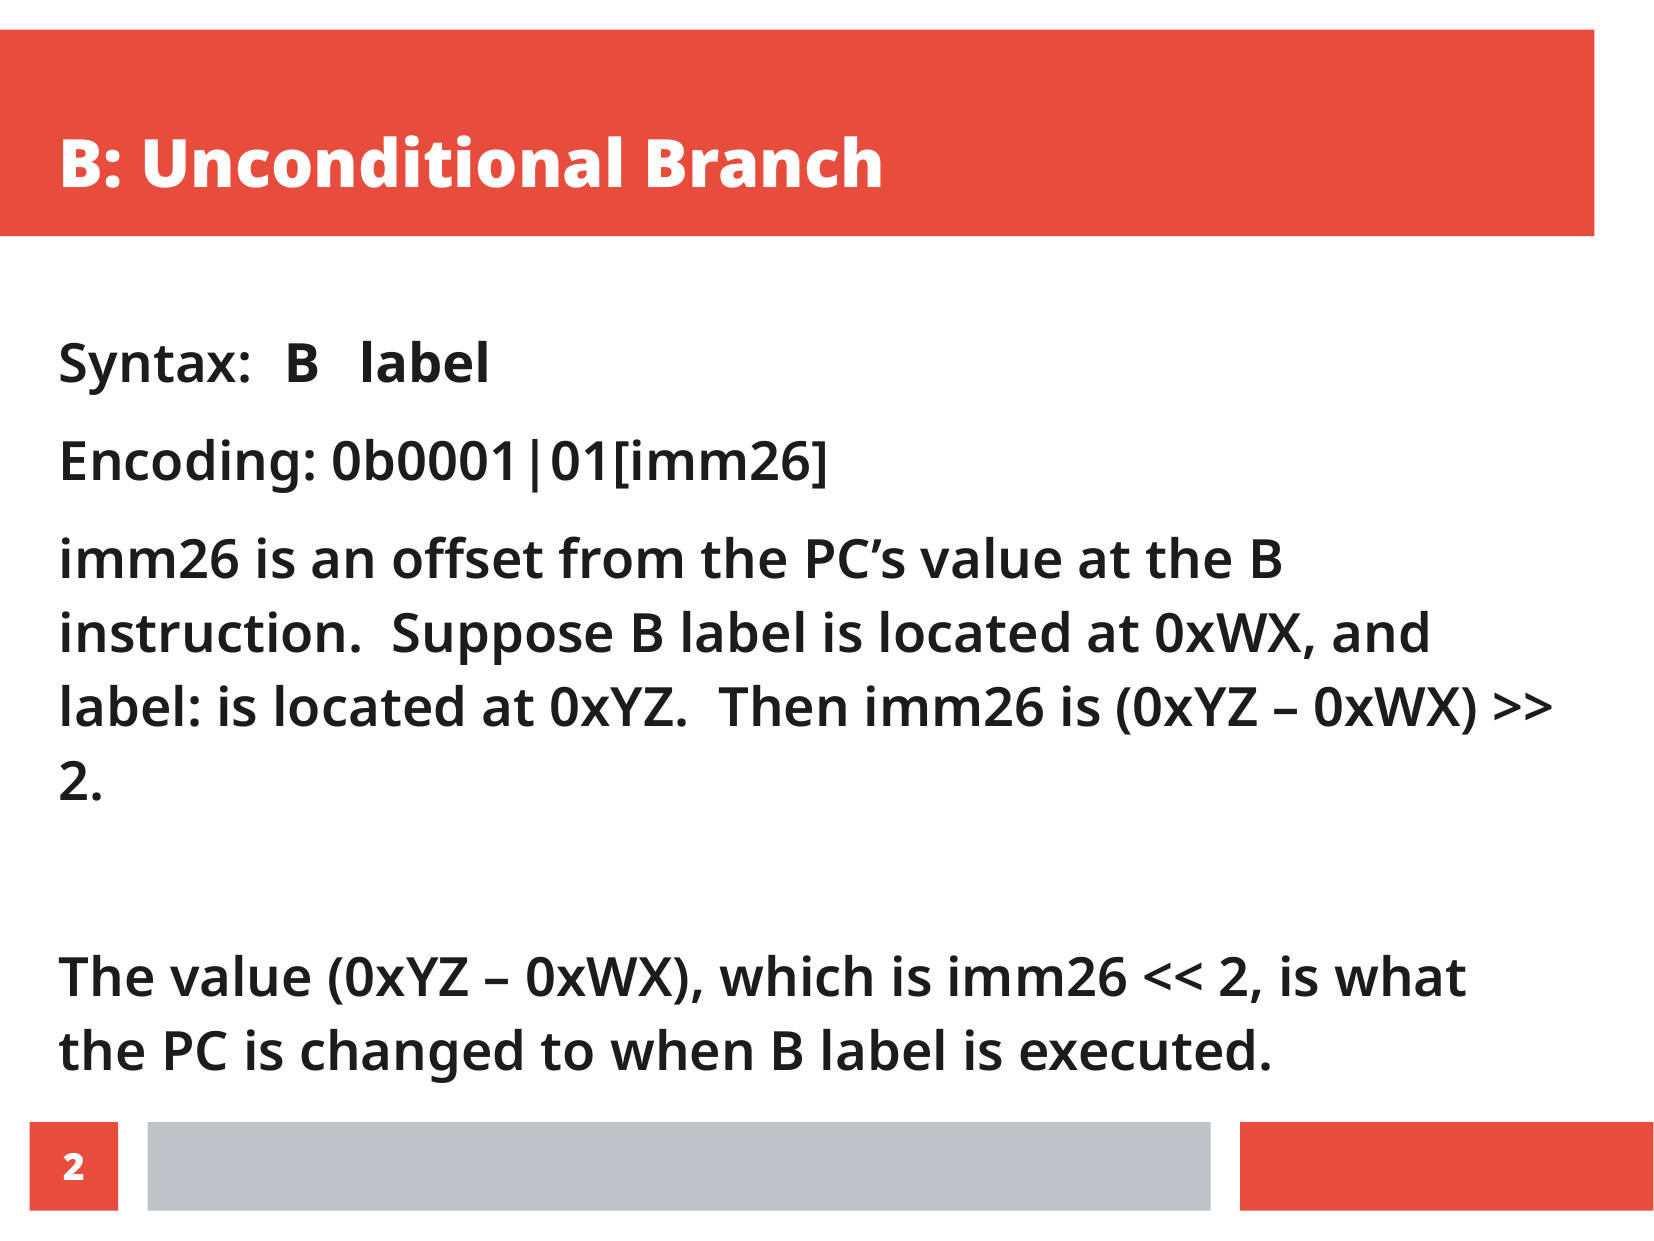

# B: Unconditional Branch
Syntax: 	B	label
Encoding: 0b0001|01[imm26]
imm26 is an offset from the PC’s value at the B instruction. Suppose B label is located at 0xWX, and label: is located at 0xYZ. Then imm26 is (0xYZ – 0xWX) >> 2.
The value (0xYZ – 0xWX), which is imm26 << 2, is what the PC is changed to when B label is executed.
2